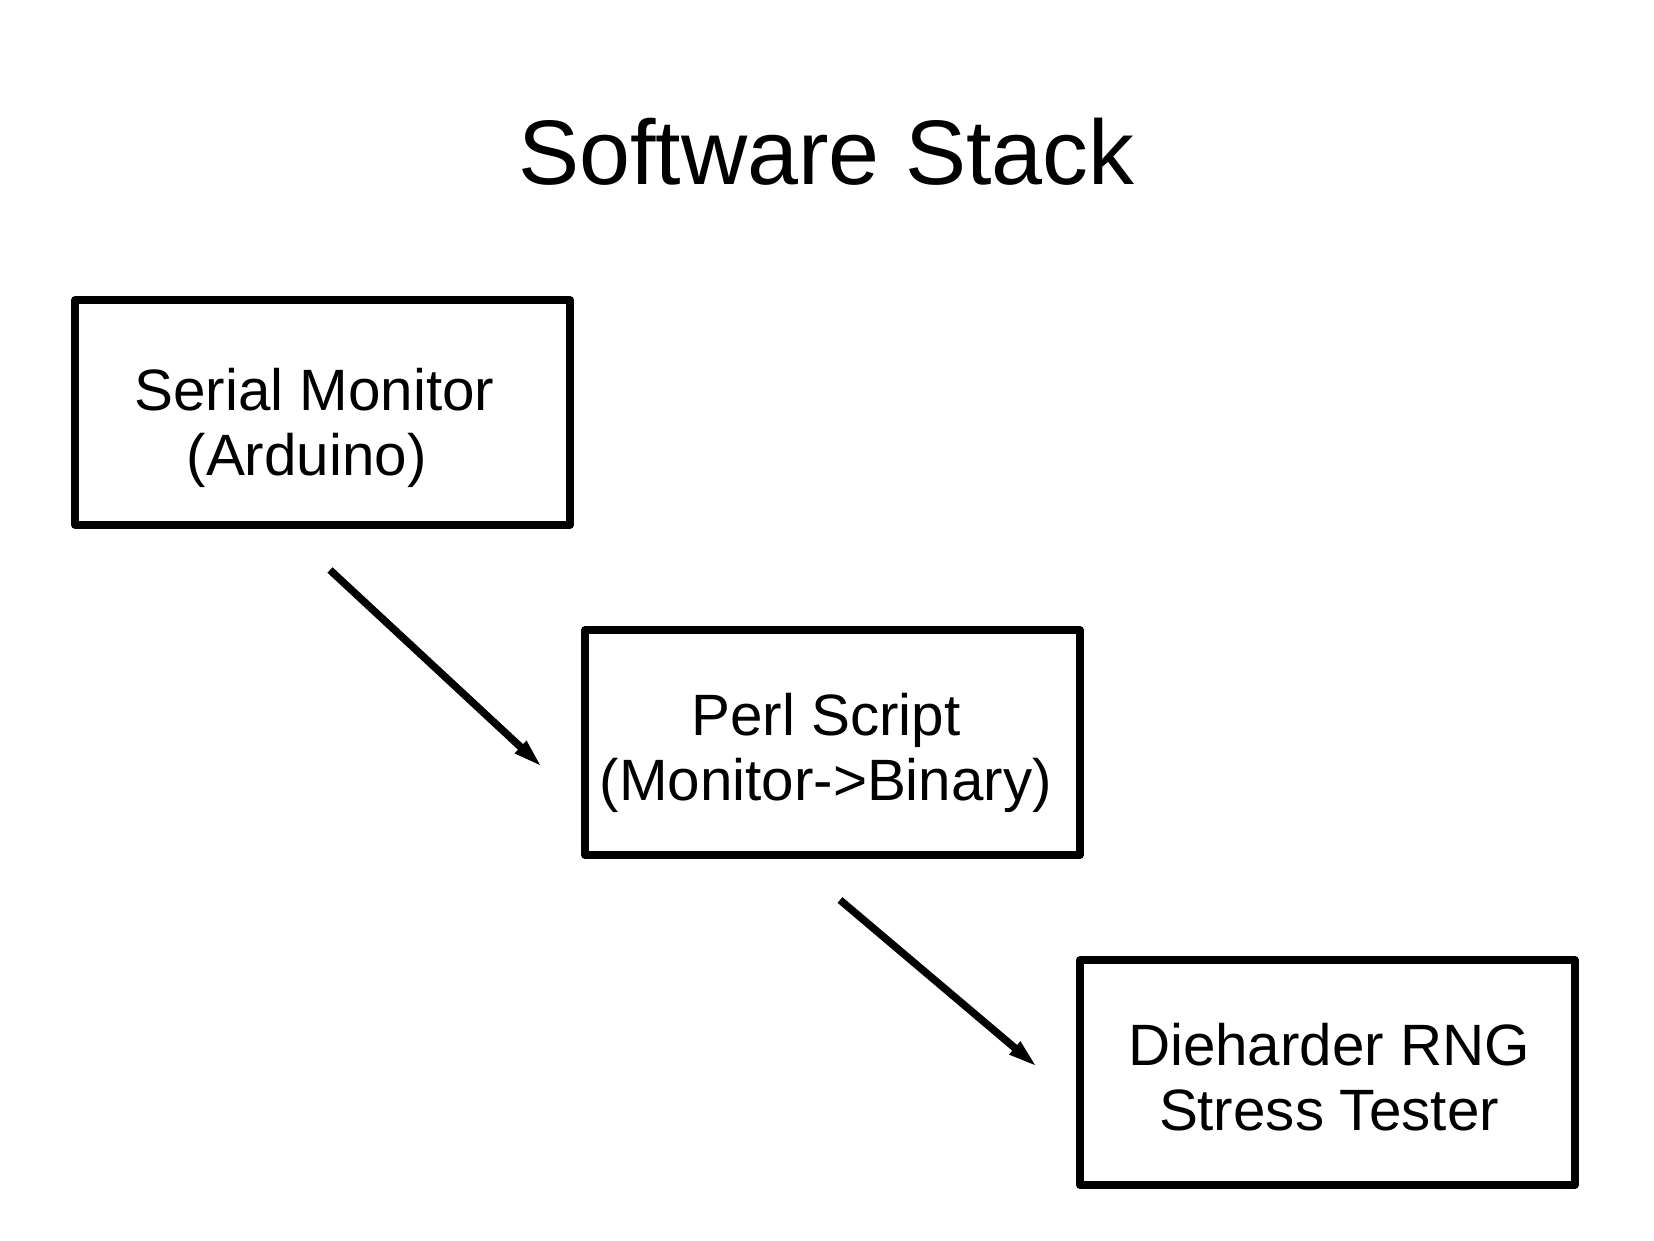

# Software Stack
Serial Monitor
(Arduino)
Perl Script
(Monitor->Binary)
Dieharder RNG
Stress Tester